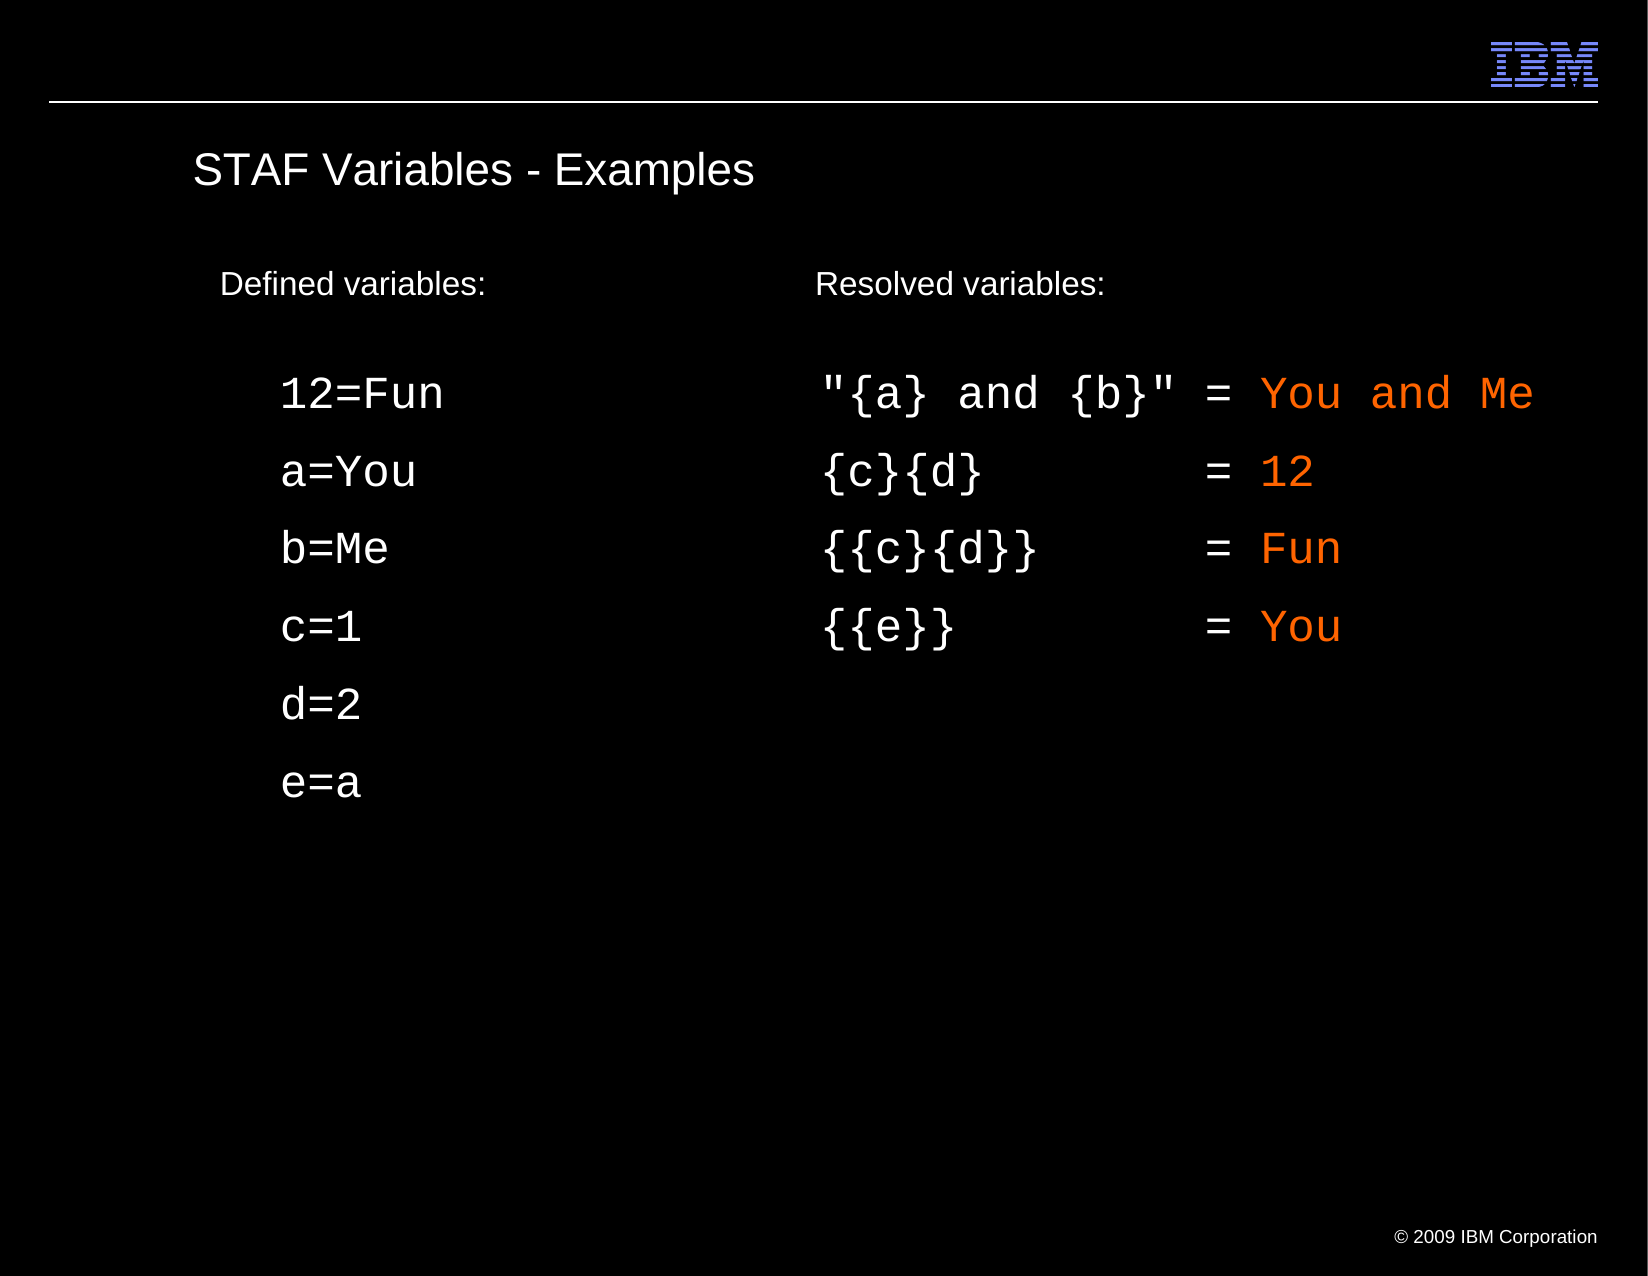

# STAF Variables - Examples
Defined variables:	 Resolved variables:
12=Fun			"{a} and {b}" = You and Me
a=You			{c}{d} = 12
b=Me			{{c}{d}} = Fun
c=1				{{e}} = You
d=2
e=a